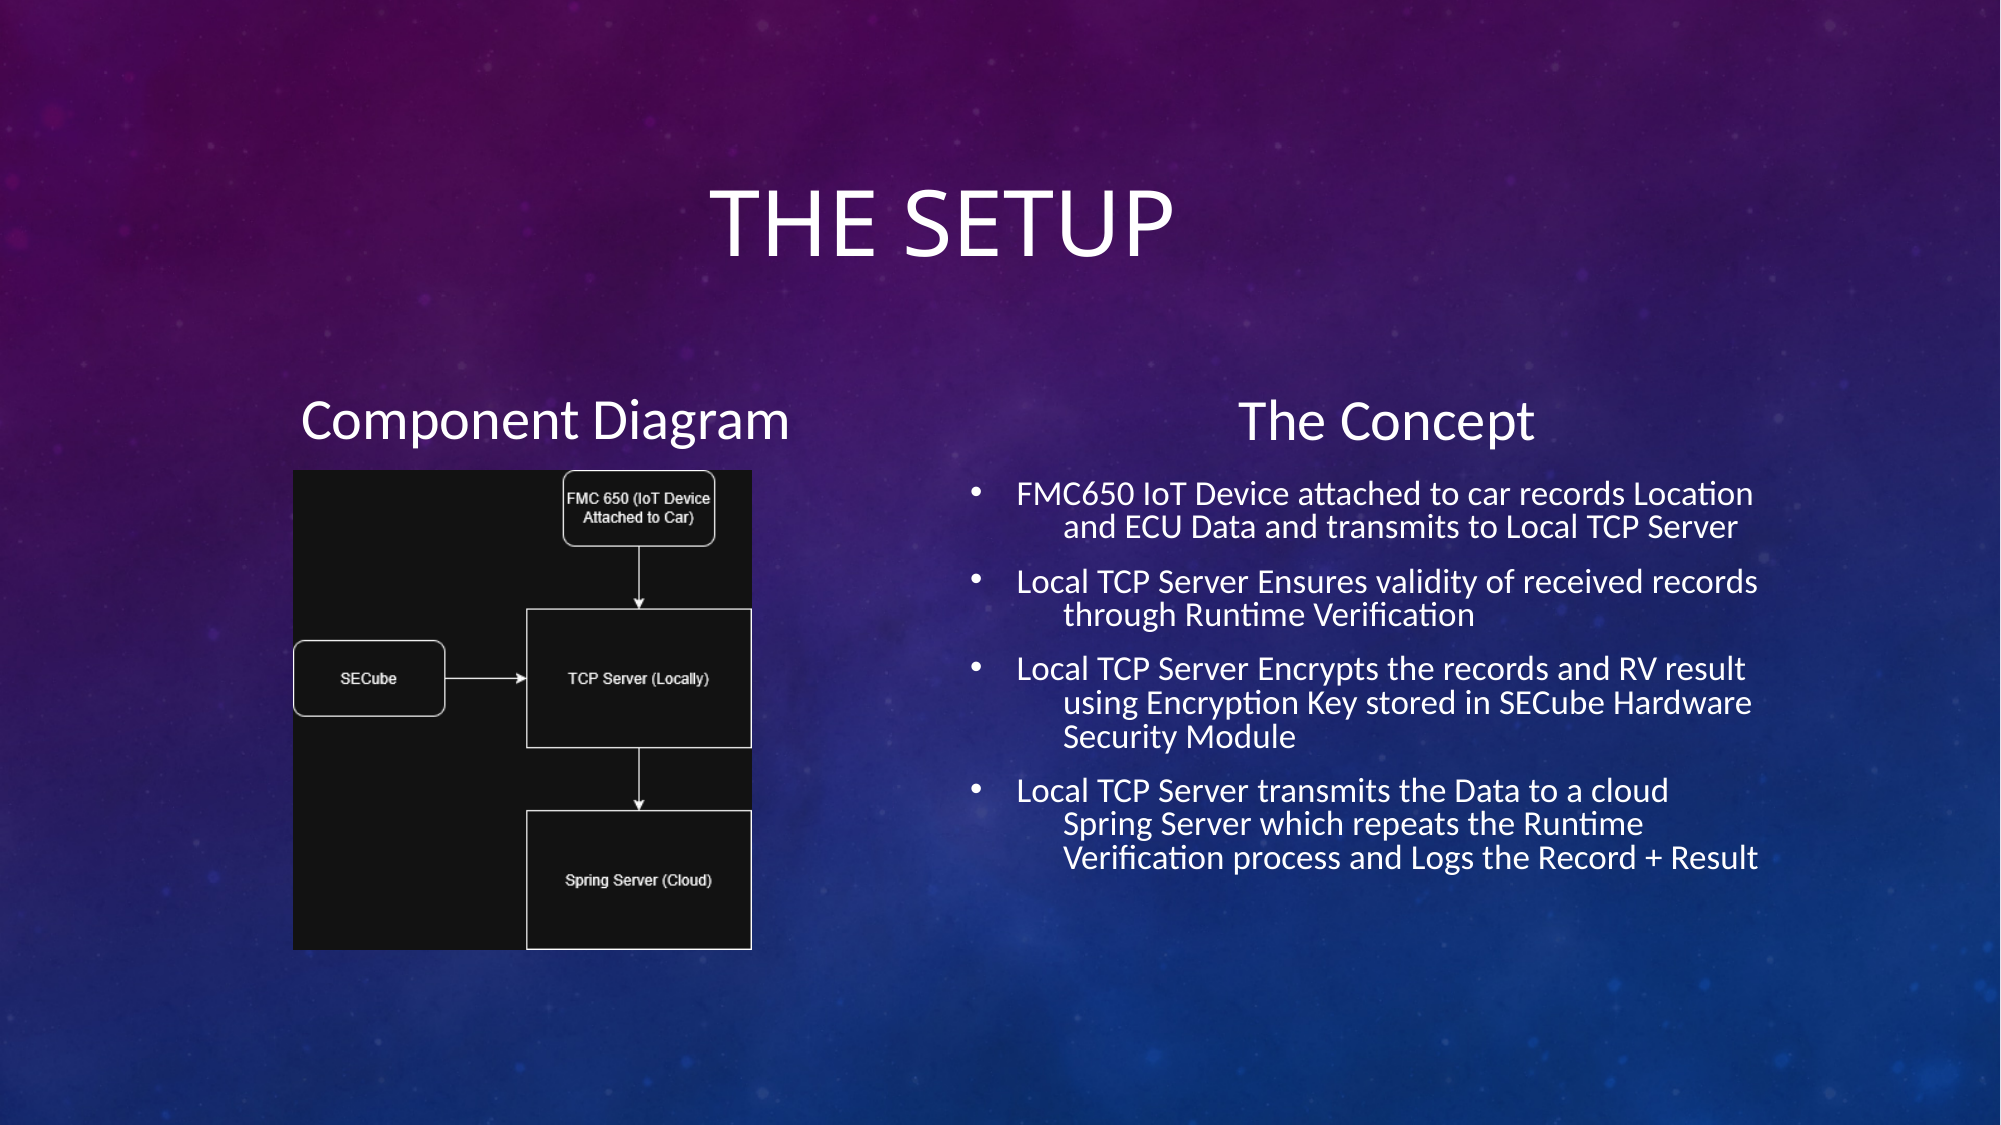

# The setup
Component Diagram
The Concept
FMC650 IoT Device attached to car records Location and ECU Data and transmits to Local TCP Server
Local TCP Server Ensures validity of received records through Runtime Verification
Local TCP Server Encrypts the records and RV result using Encryption Key stored in SECube Hardware Security Module
Local TCP Server transmits the Data to a cloud Spring Server which repeats the Runtime Verification process and Logs the Record + Result